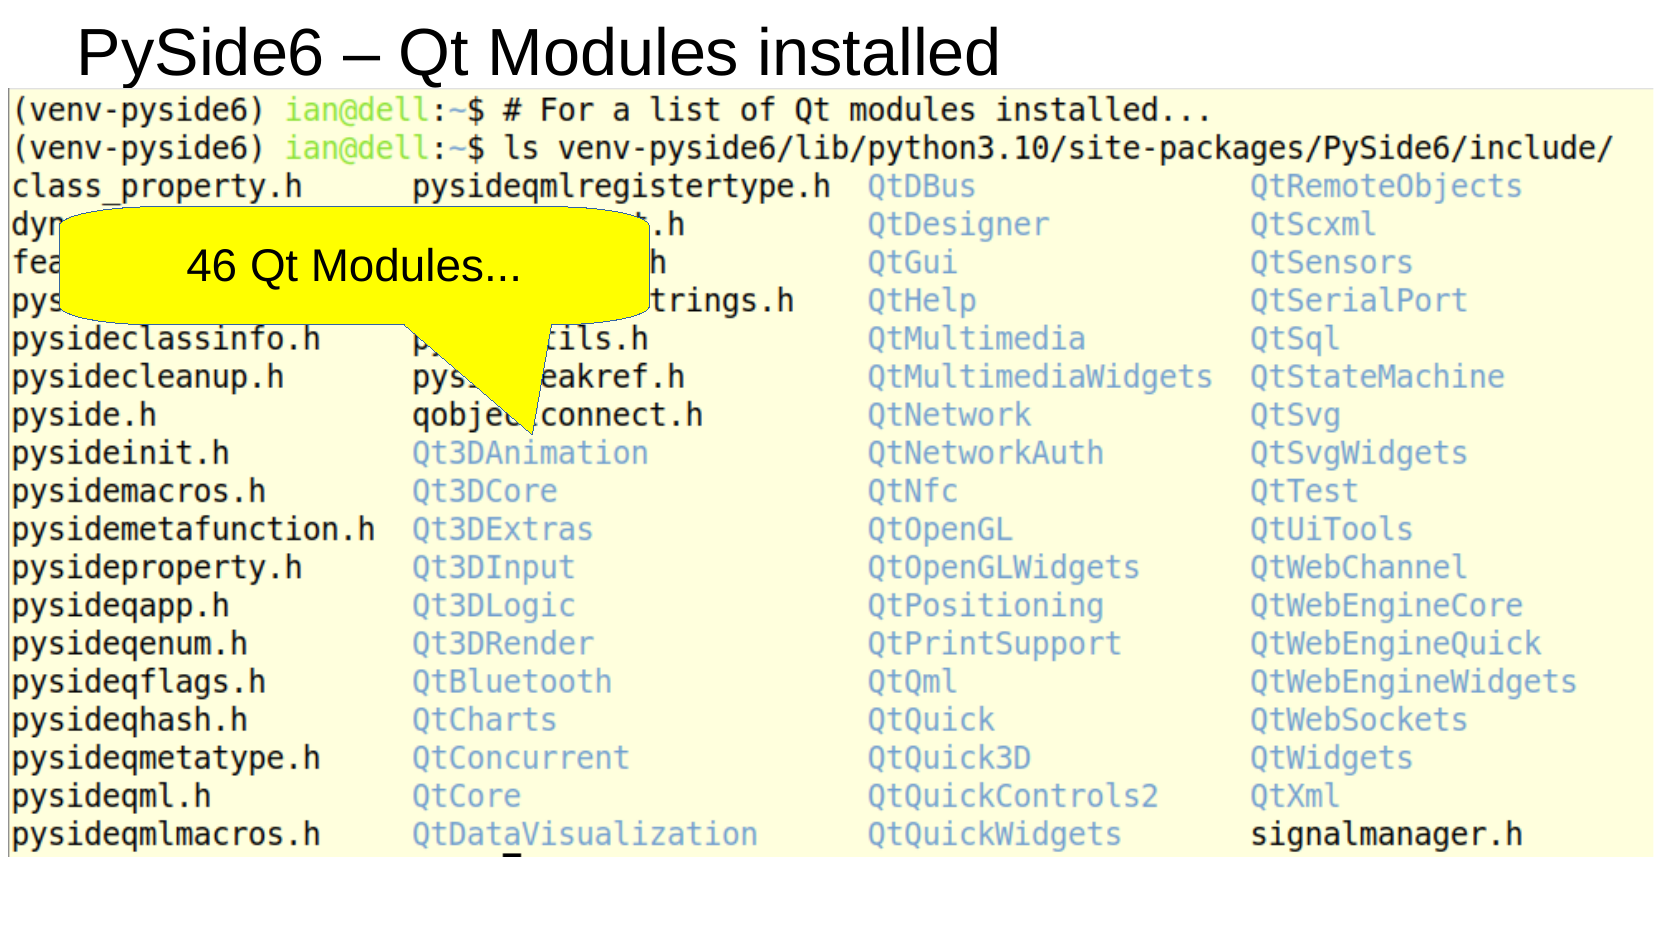

# PySide6 – Qt Modules installed
46 Qt Modules...